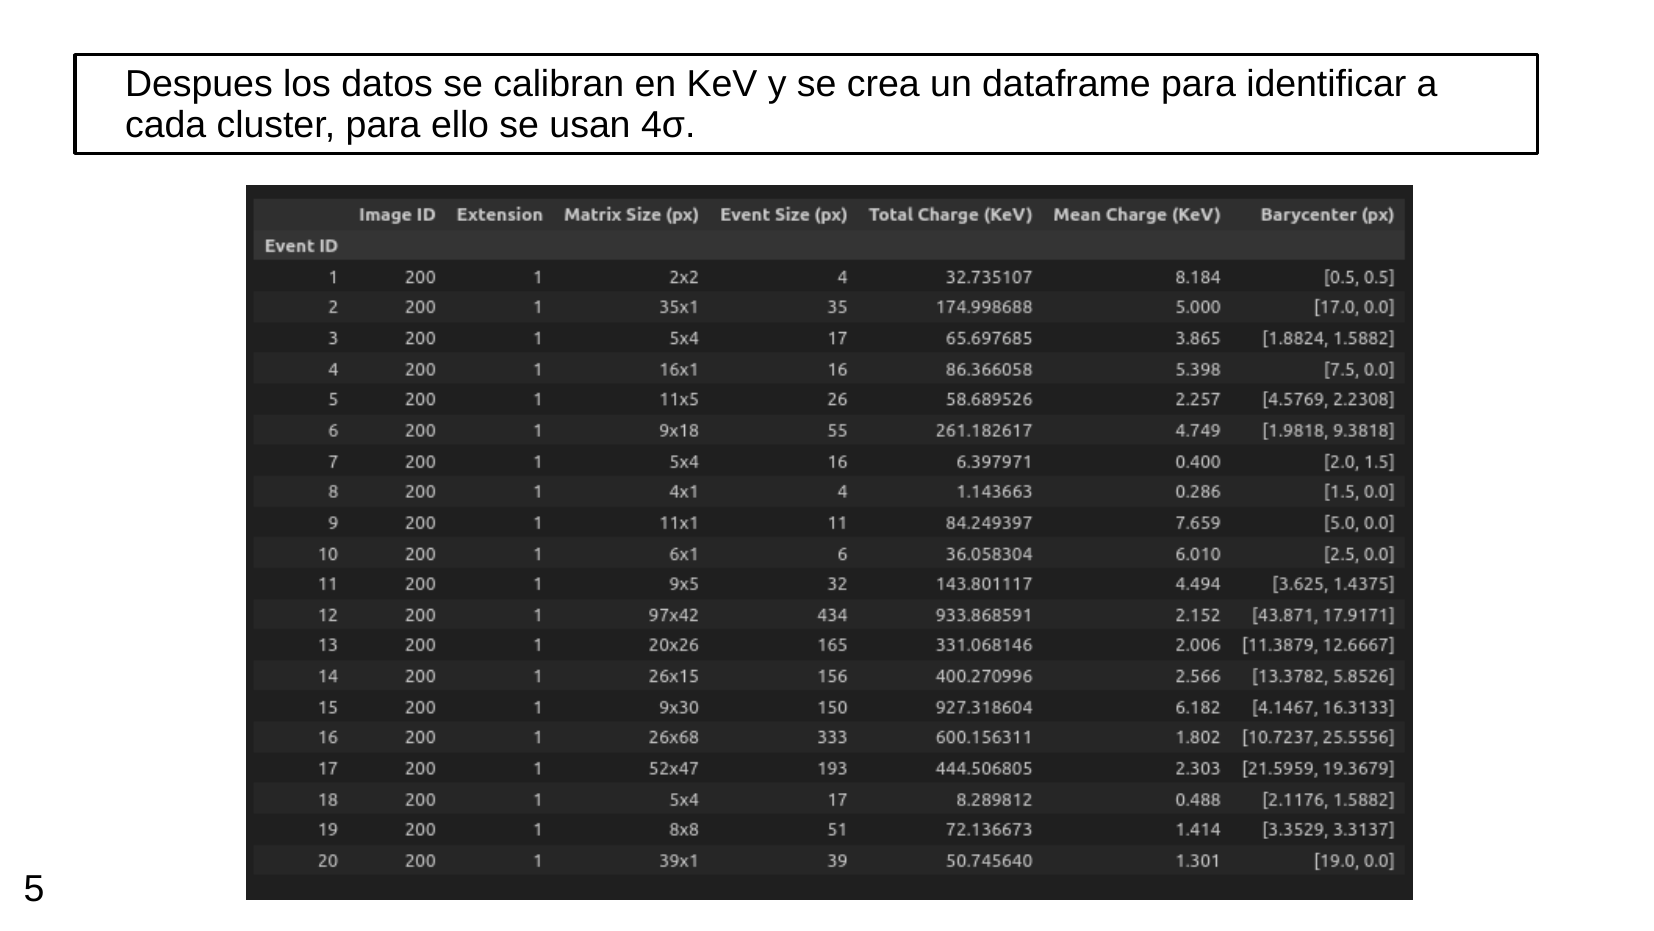

Despues los datos se calibran en KeV y se crea un dataframe para identificar a cada cluster, para ello se usan 4σ.